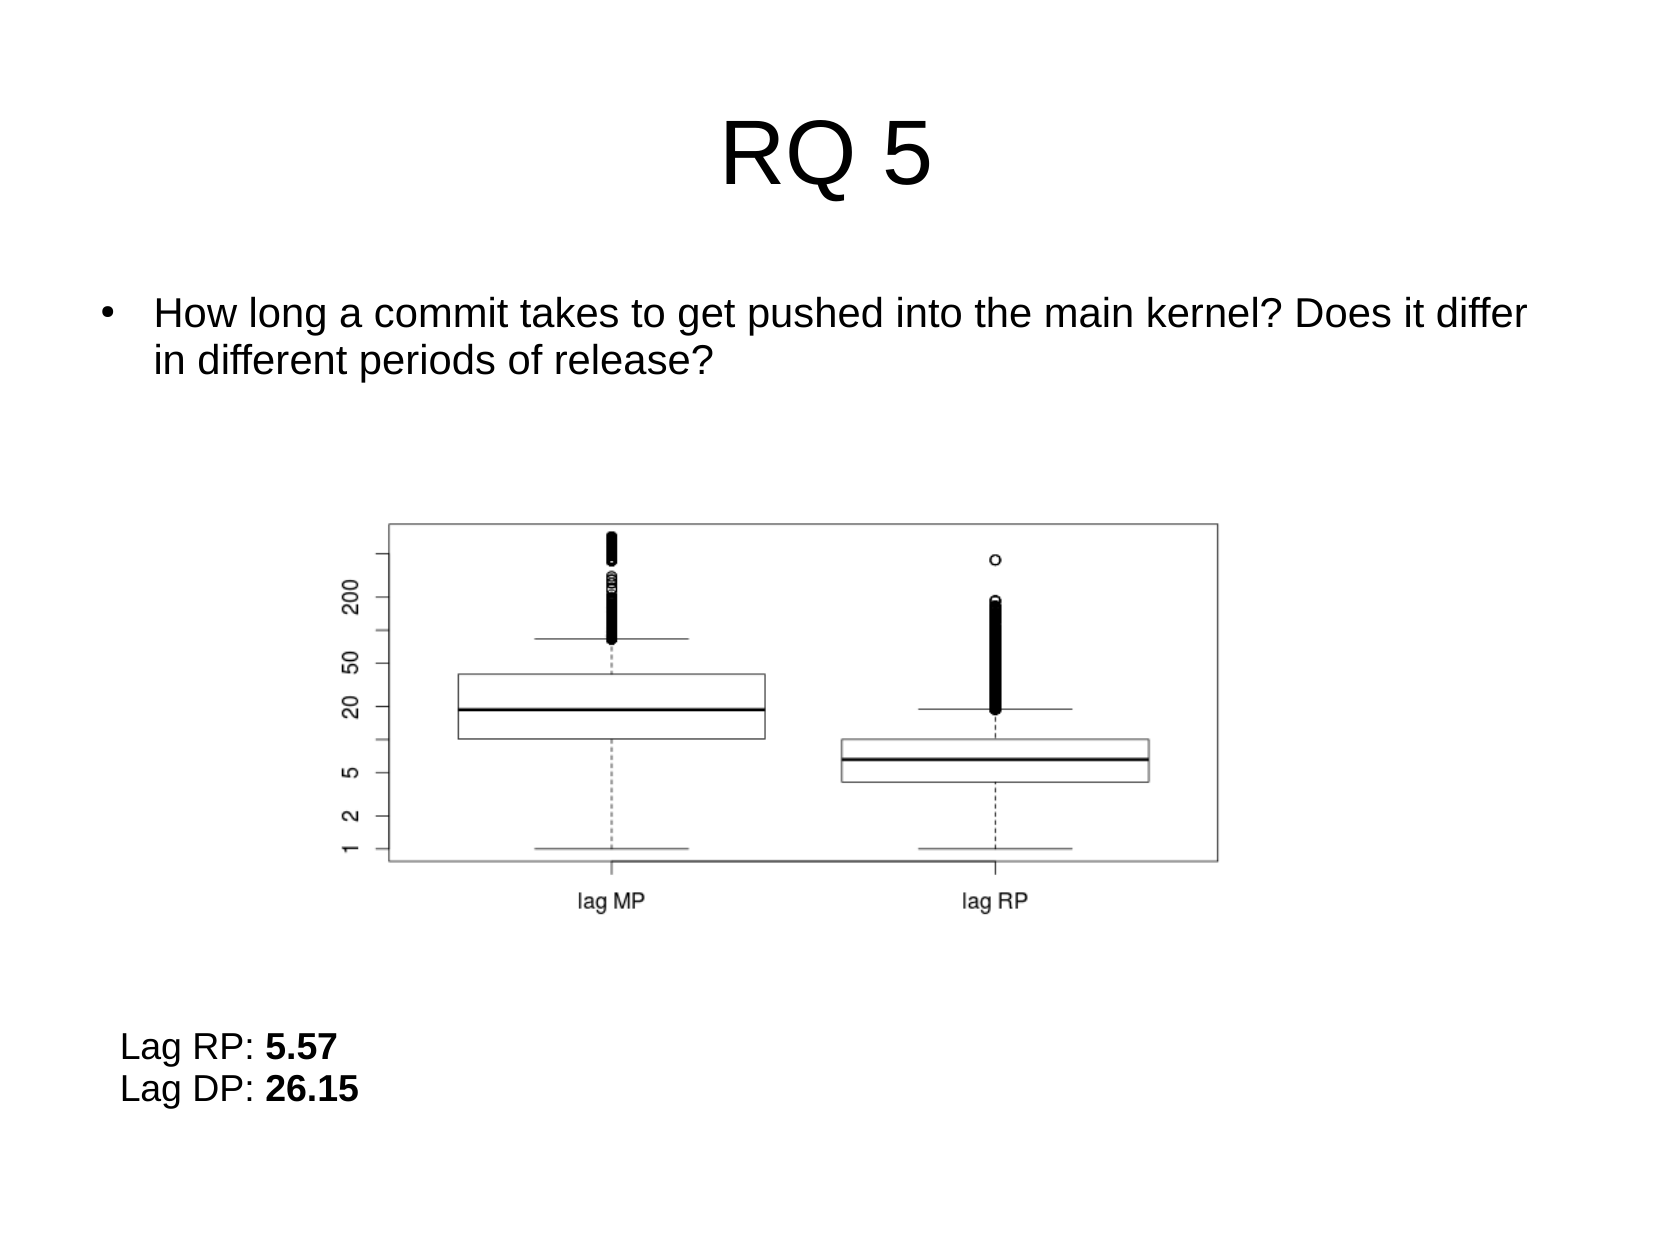

# RQ 5
How long a commit takes to get pushed into the main kernel? Does it differ in different periods of release?
Lag RP: 5.57
Lag DP: 26.15